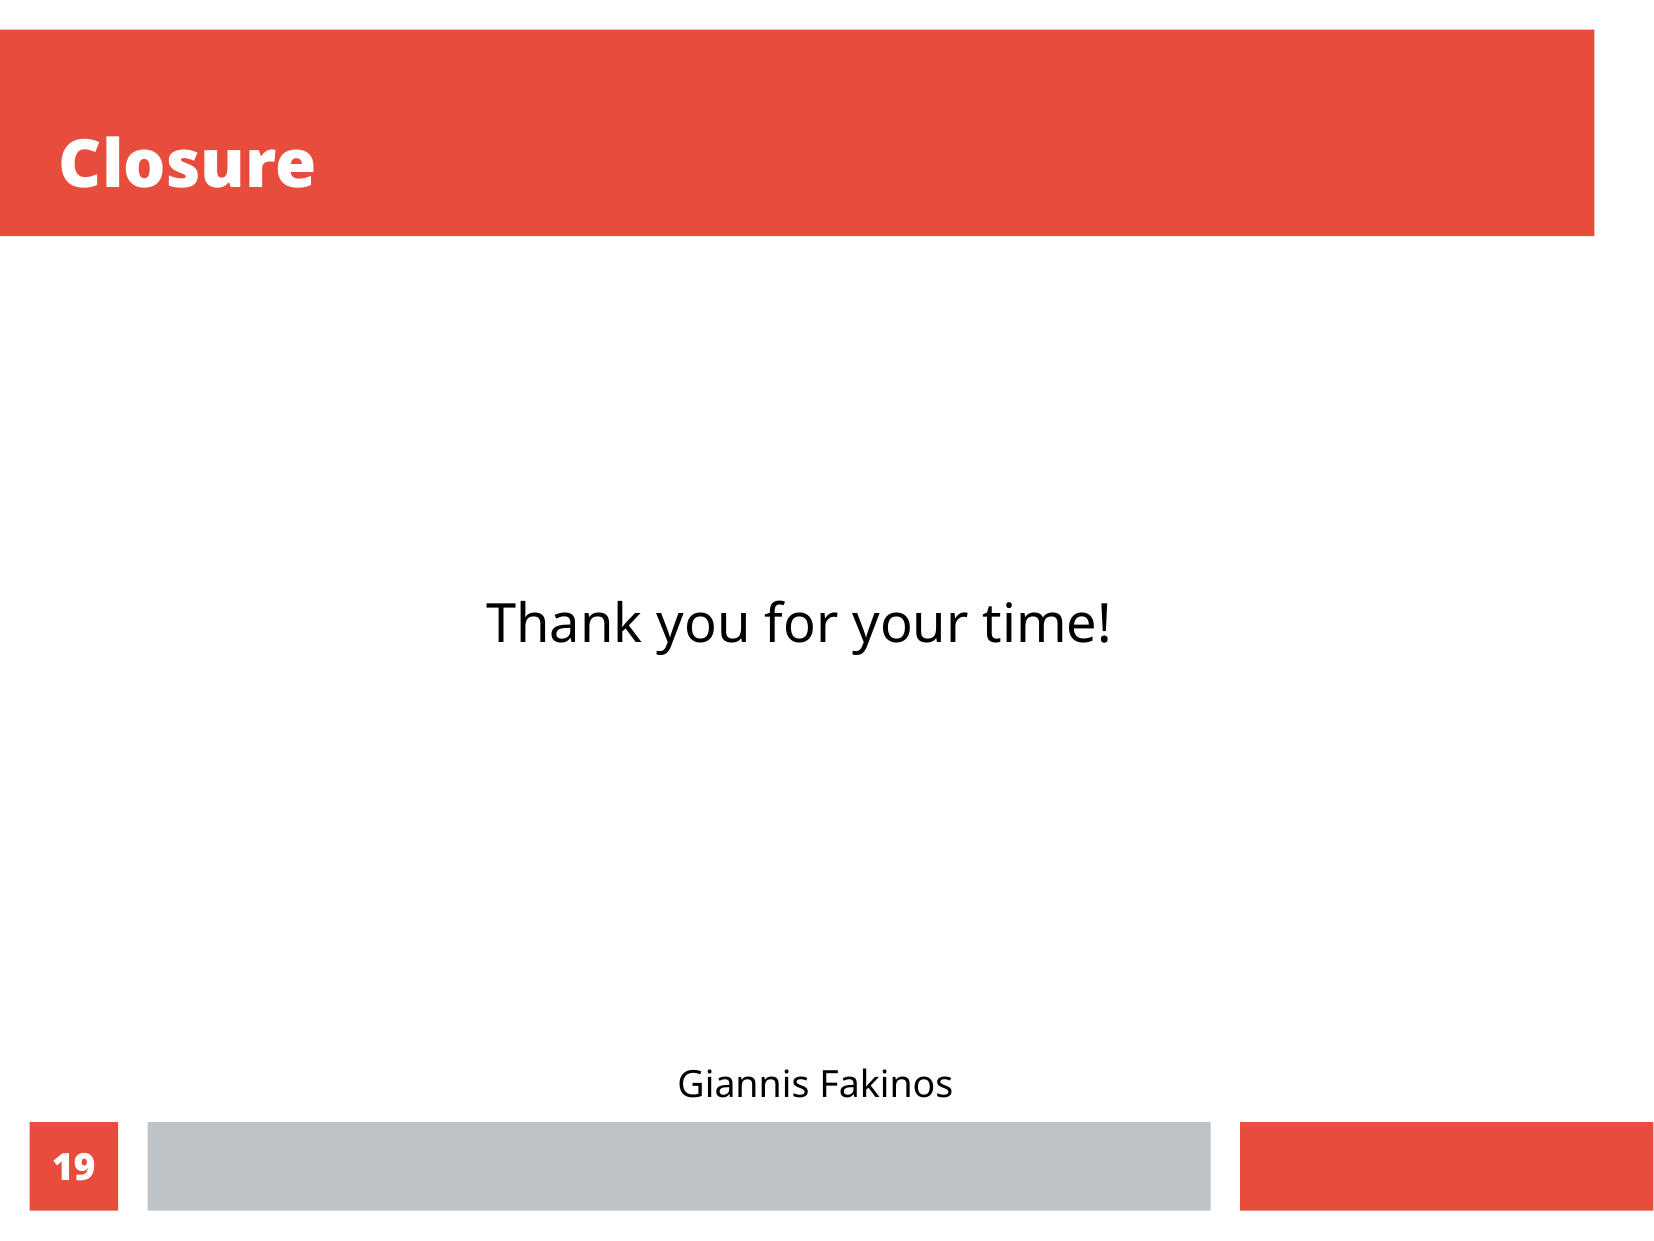

# Closure
Thank you for your time!
Giannis Fakinos
19